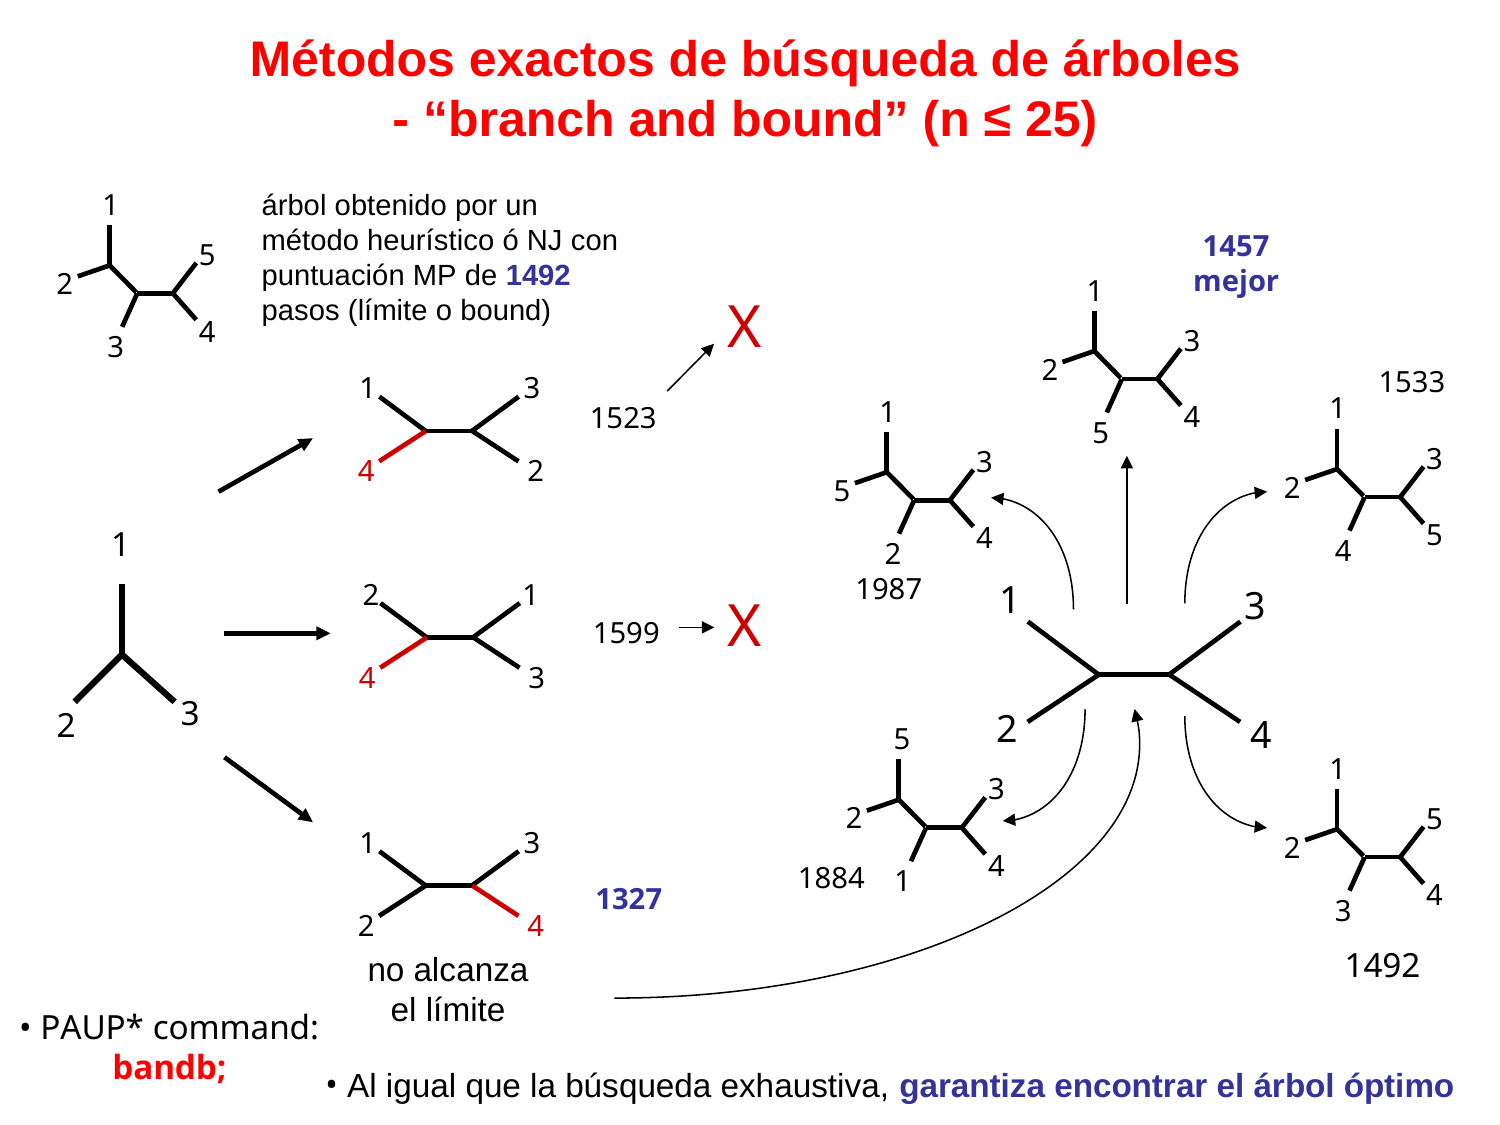

Métodos exactos de búsqueda de árboles
- “branch and bound” (n ≤ 25)
1
5
2
4
3
árbol obtenido por un
método heurístico ó NJ con
puntuación MP de 1492
pasos (límite o bound)
1457
mejor
1
3
2
4
5
1533
1
3
2
5
4
1
3
5
4
2
1987
5
3
2
4
1
1
5
2
4
3
1492
1884
X
X
1
3
4
2
1523
1
3
2
2
1
4
3
1599
1
3
2
4
1327
no alcanza
el límite
1
3
2
4
 PAUP* command:
bandb;
 Al igual que la búsqueda exhaustiva, garantiza encontrar el árbol óptimo